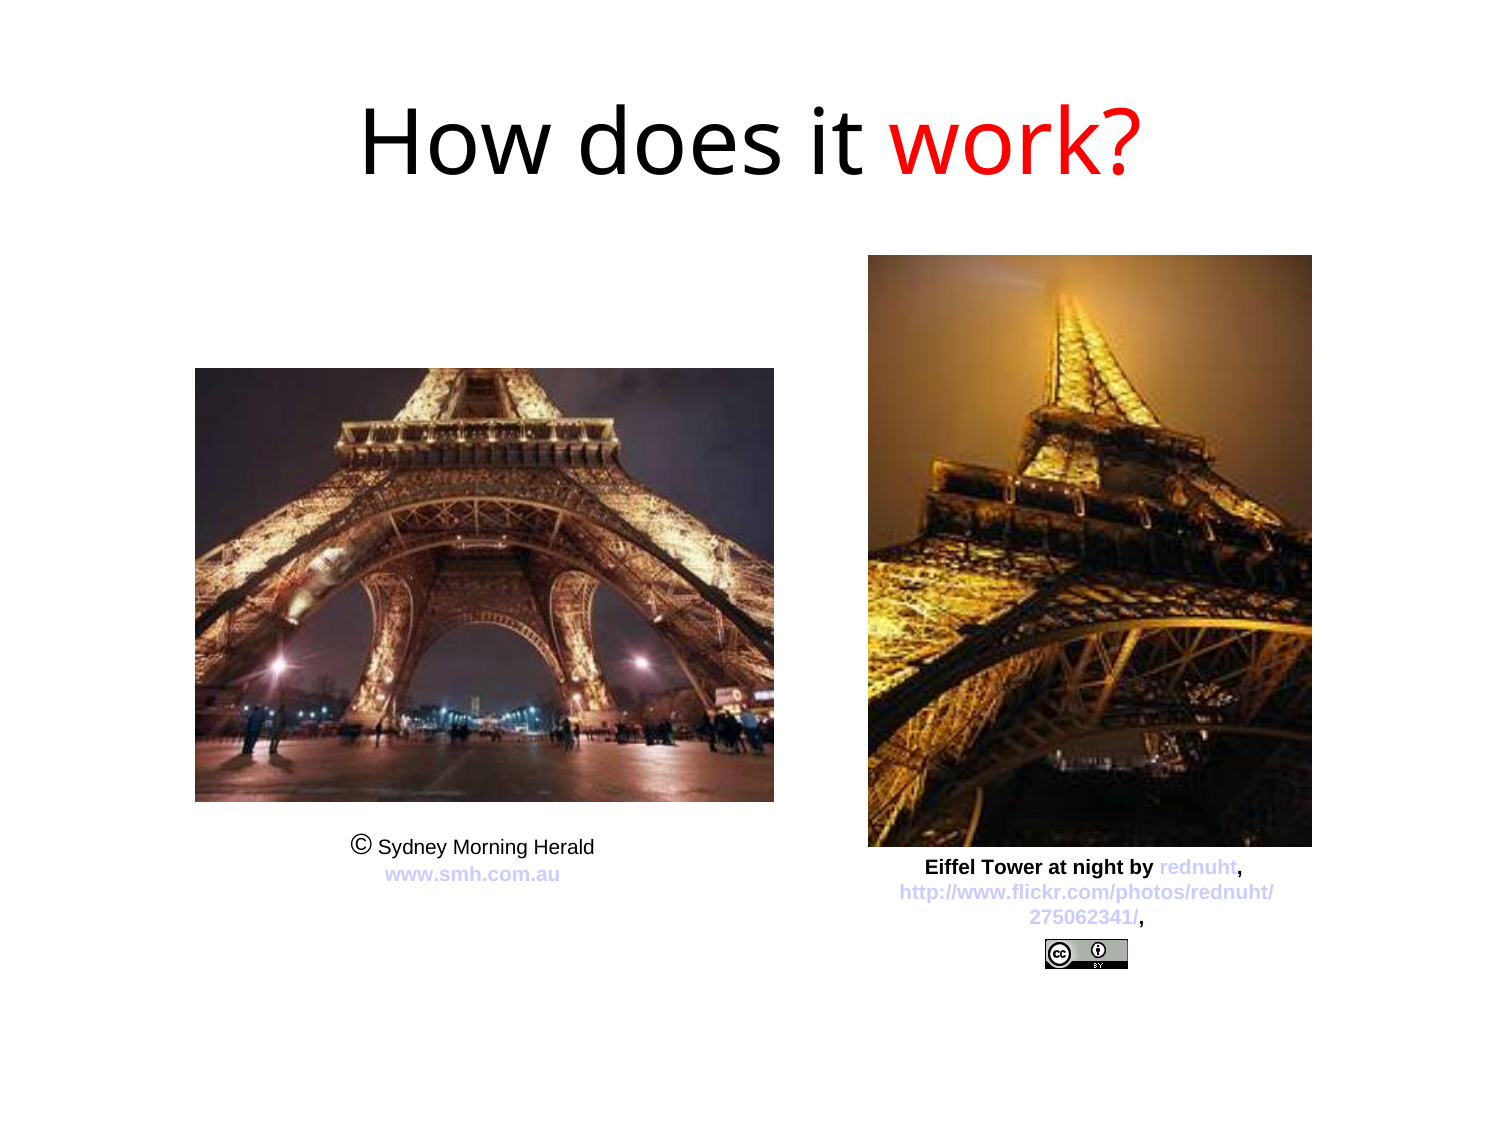

How does it work?
© Sydney Morning Herald
www.smh.com.au
Eiffel Tower at night by rednuht,
http://www.flickr.com/photos/rednuht/275062341/,